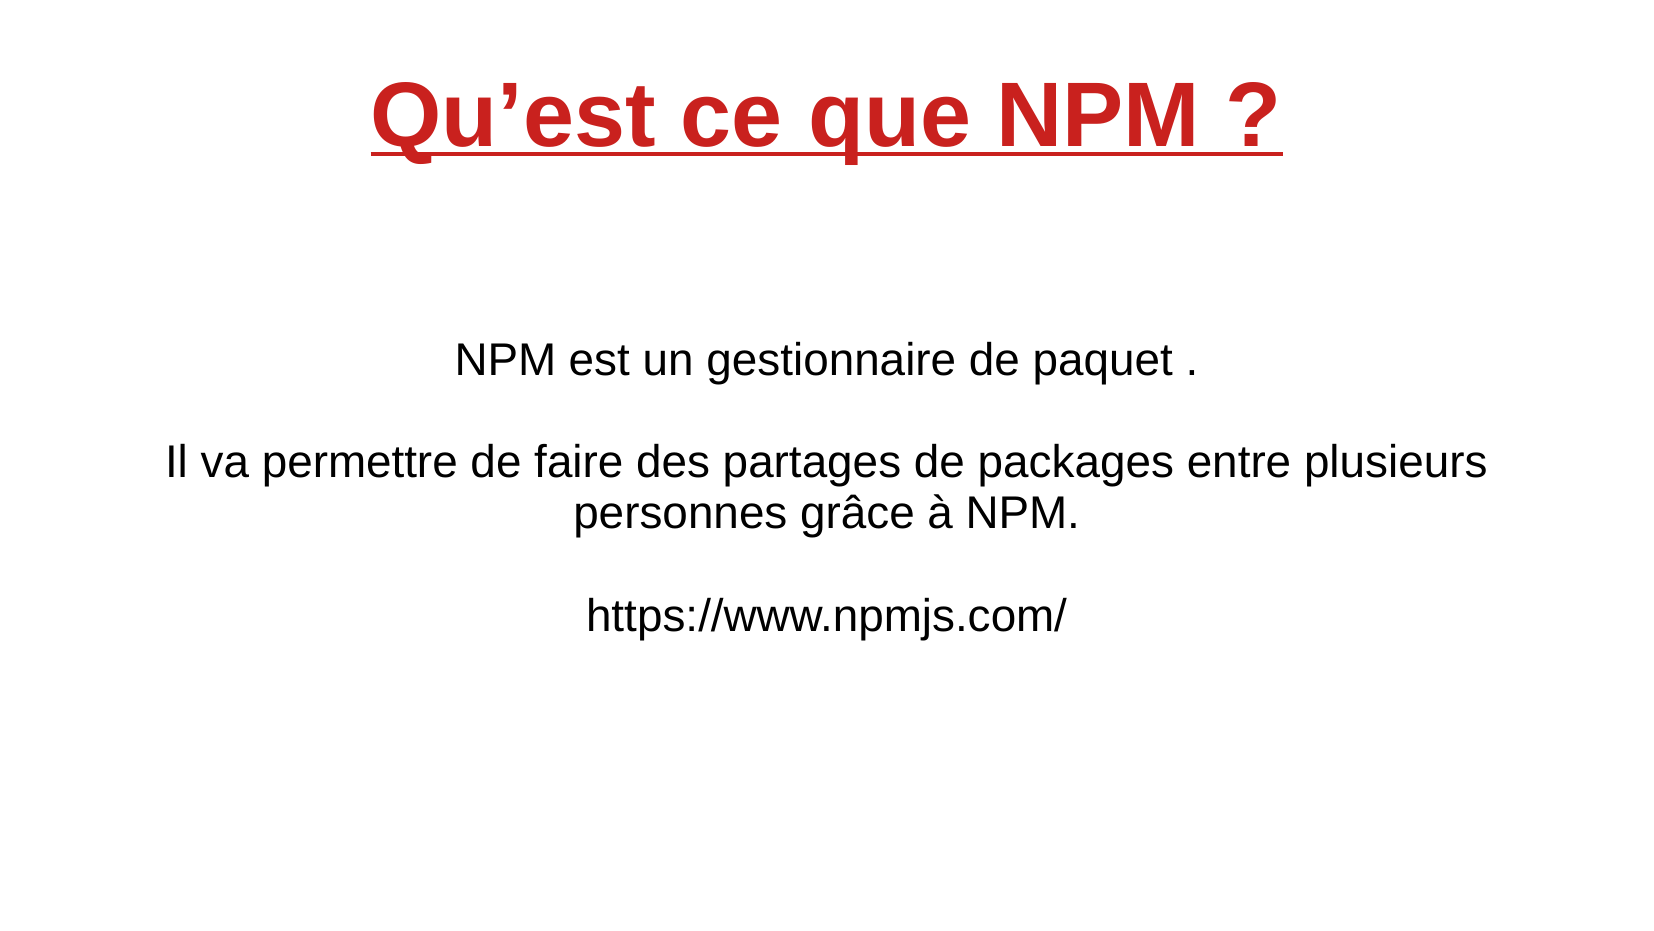

# Qu’est ce que NPM ?
NPM est un gestionnaire de paquet .
Il va permettre de faire des partages de packages entre plusieurs personnes grâce à NPM.
https://www.npmjs.com/